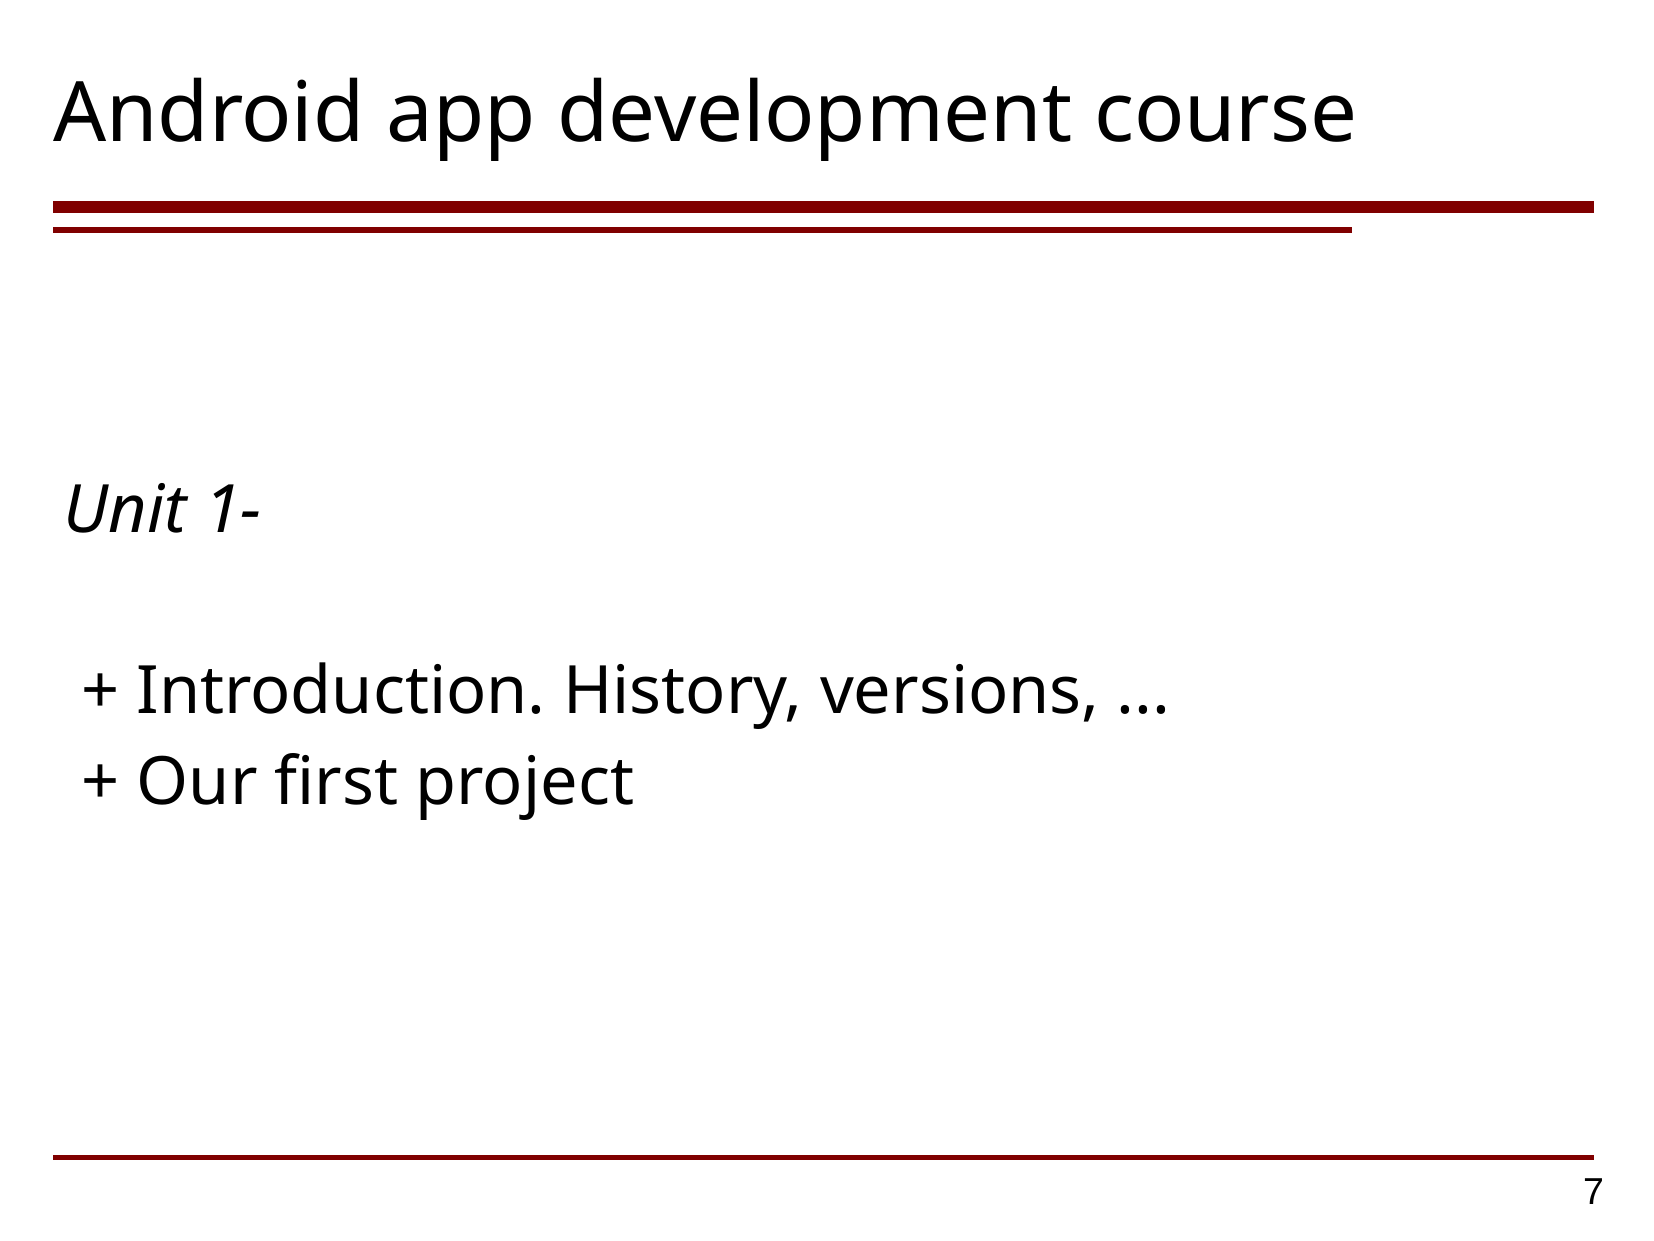

# Android app development course
Unit 1-
 + Introduction. History, versions, ...
 + Our first project